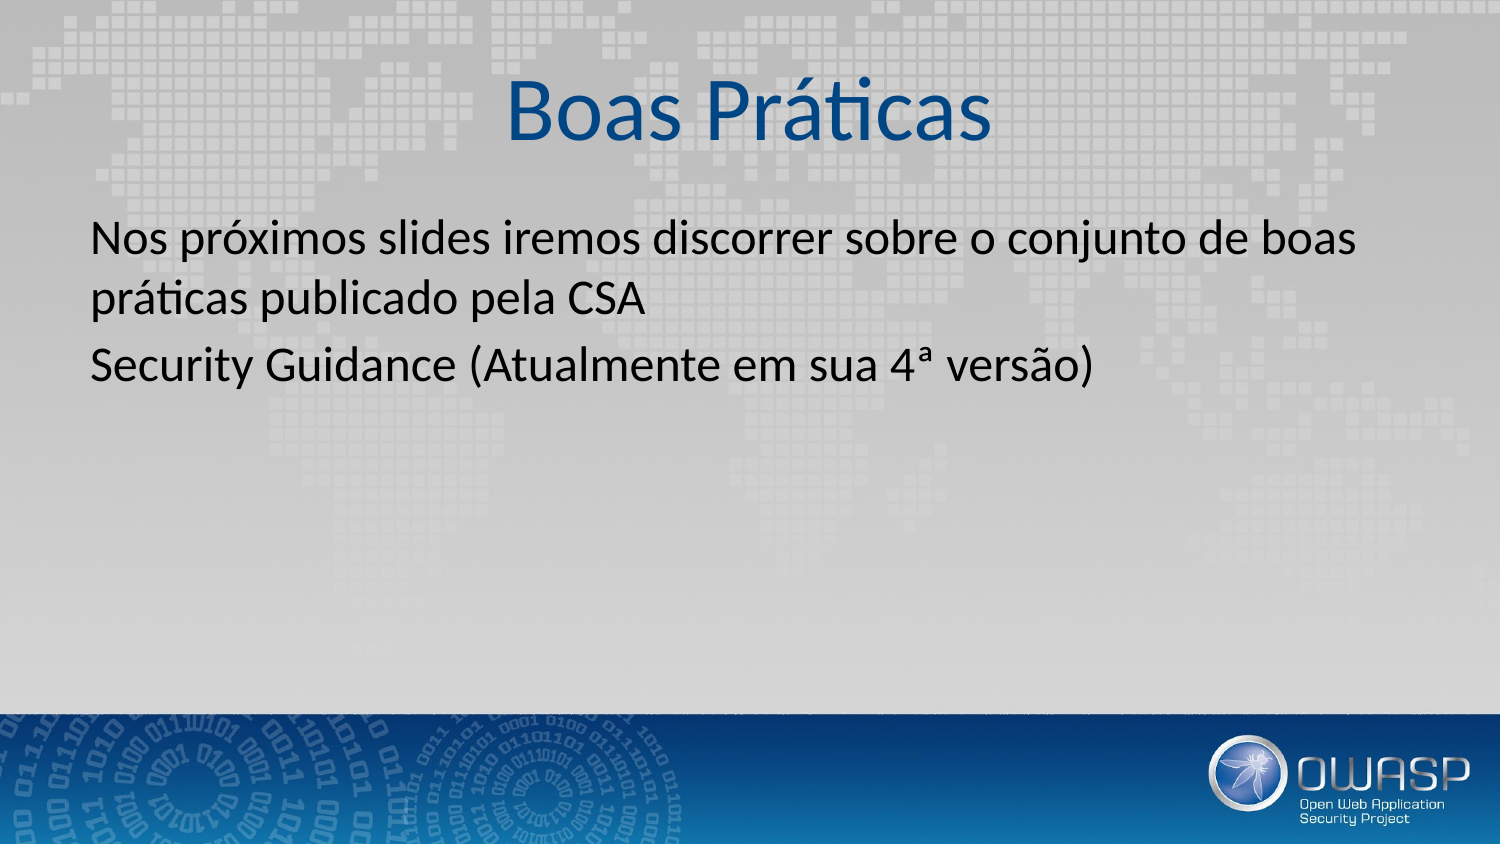

# Boas Práticas
Nos próximos slides iremos discorrer sobre o conjunto de boas práticas publicado pela CSA
Security Guidance (Atualmente em sua 4ª versão)